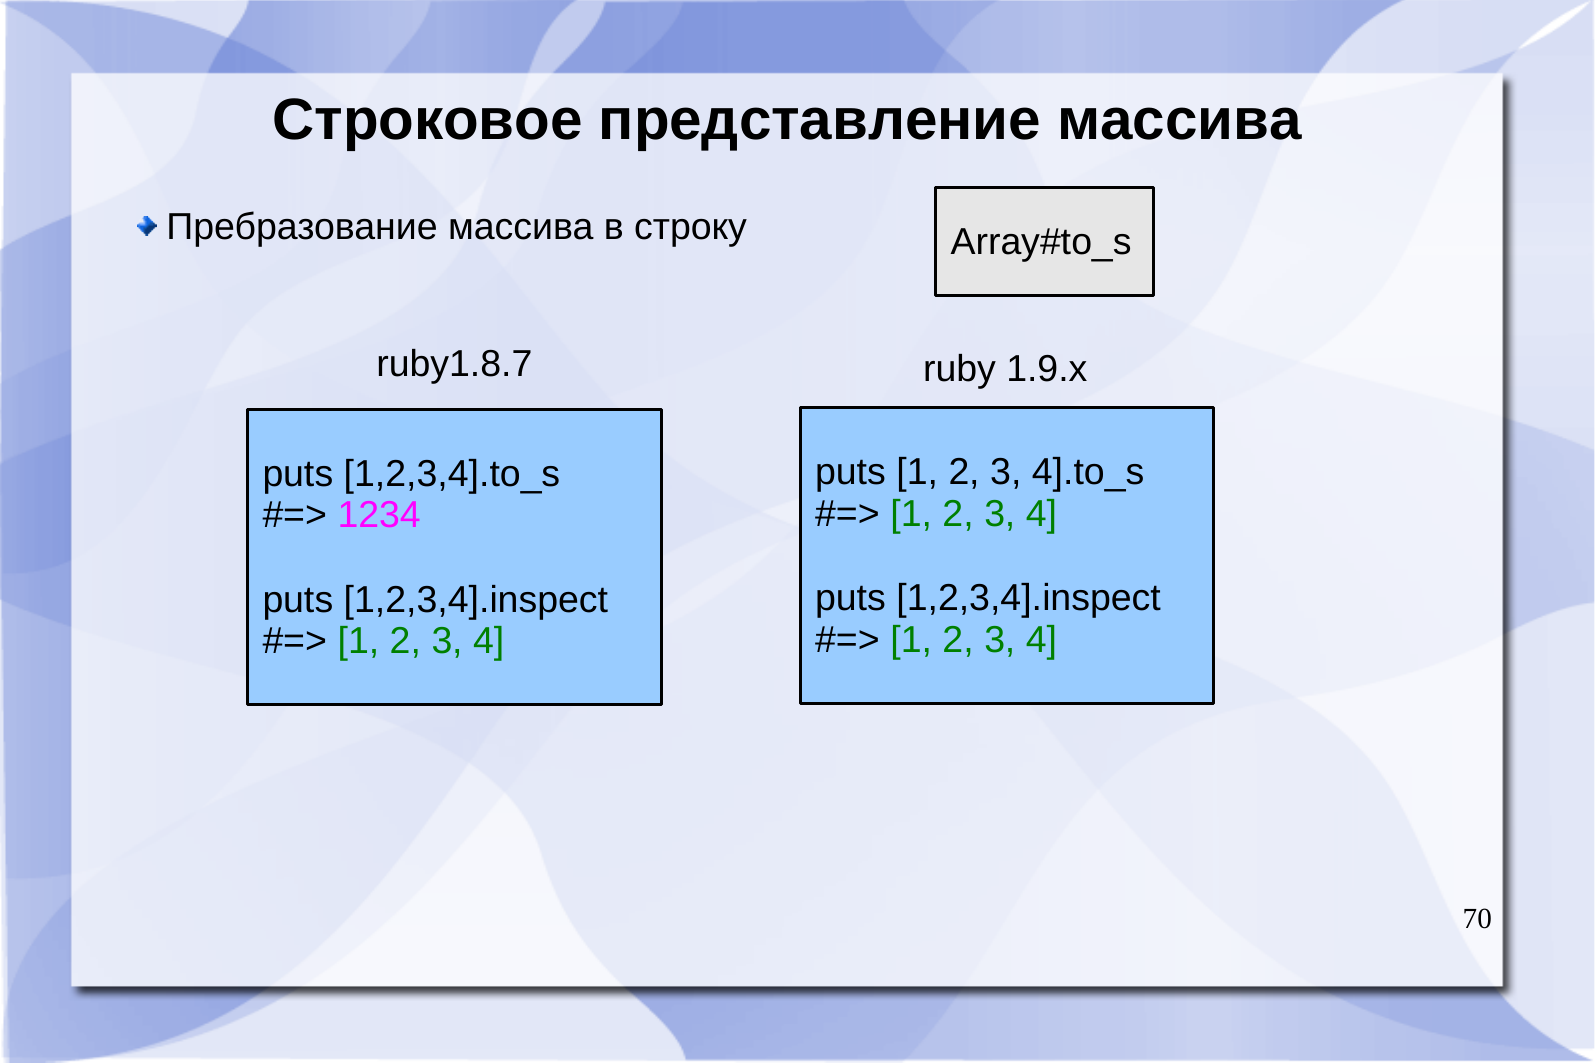

# Строковое представление массива
Array#to_s
 Пребразование массива в строку
ruby1.8.7
ruby 1.9.x
puts [1, 2, 3, 4].to_s
#=> [1, 2, 3, 4]
puts [1,2,3,4].inspect
#=> [1, 2, 3, 4]
puts [1,2,3,4].to_s
#=> 1234
puts [1,2,3,4].inspect
#=> [1, 2, 3, 4]
70